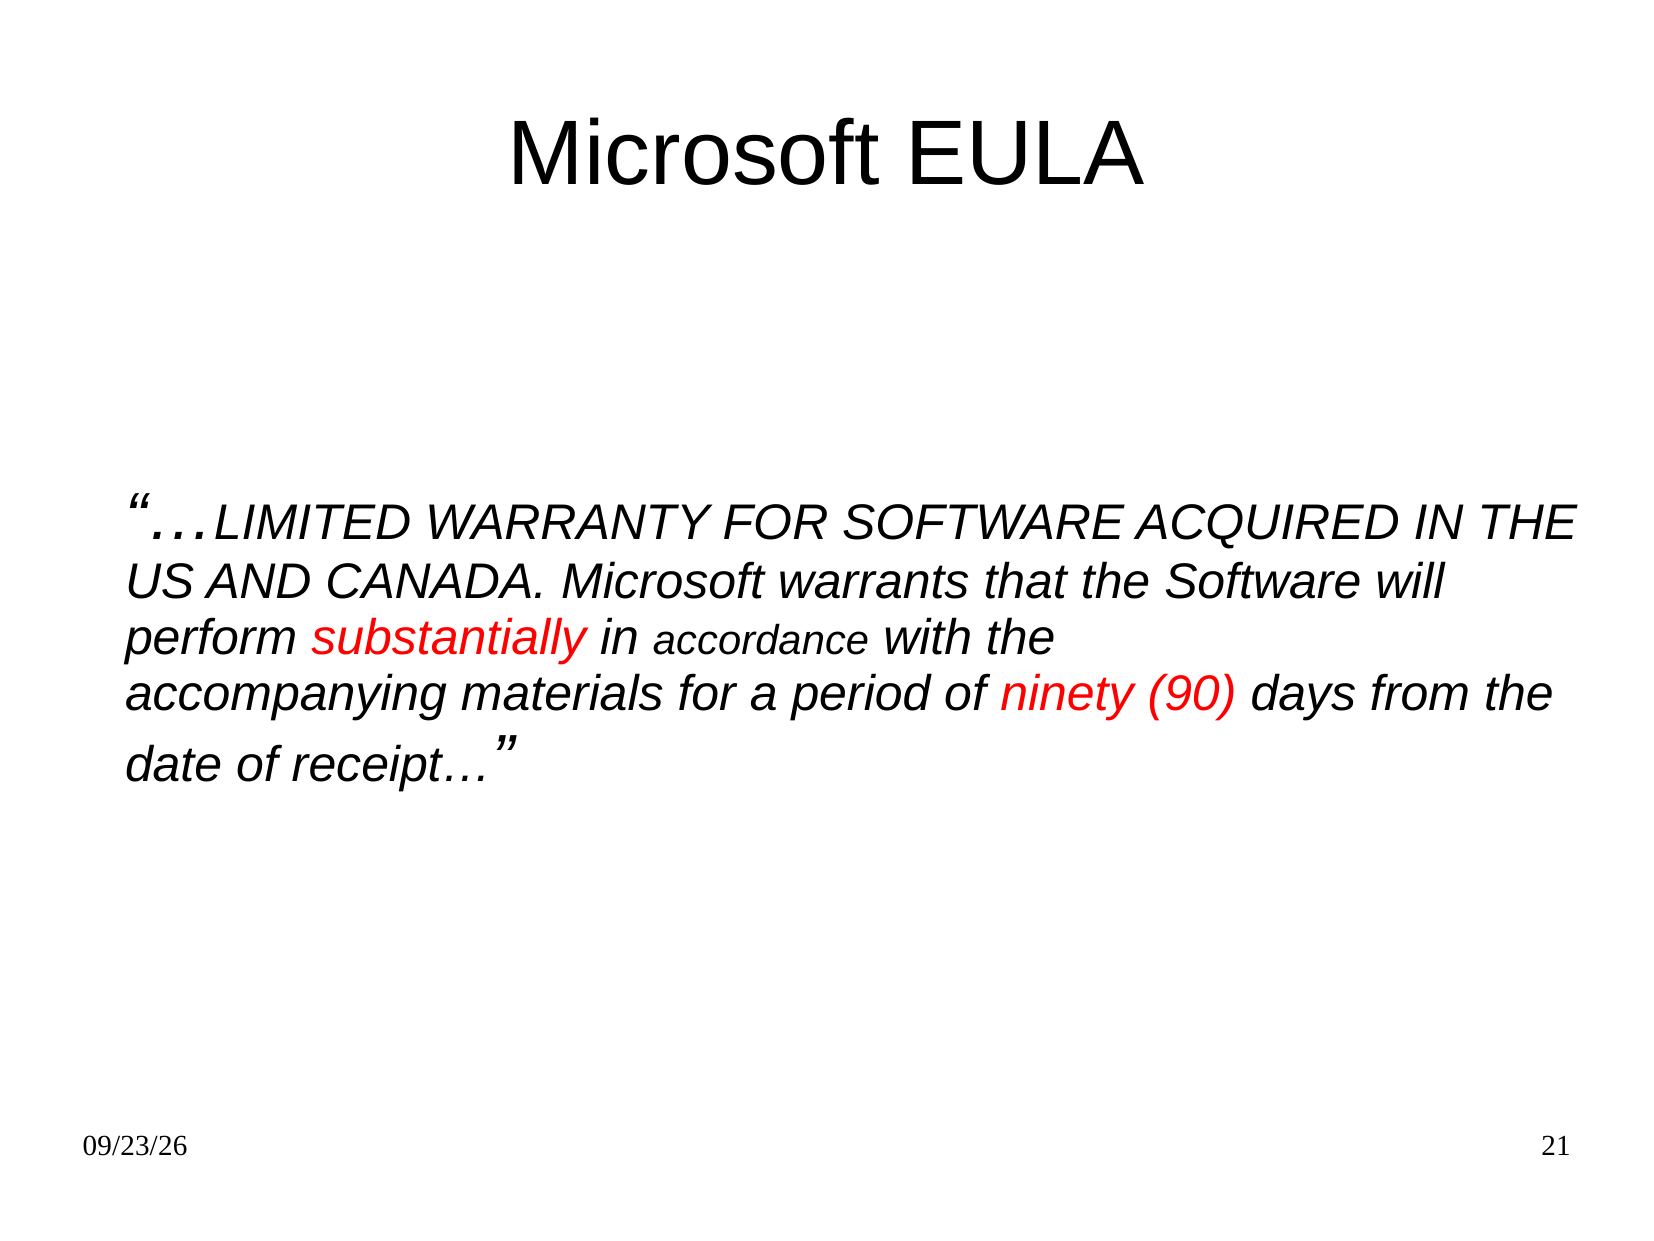

# Microsoft EULA
“…LIMITED WARRANTY FOR SOFTWARE ACQUIRED IN THE US AND CANADA. Microsoft warrants that the Software will perform substantially in accordance with the
accompanying materials for a period of ninety (90) days from the date of receipt…”
21